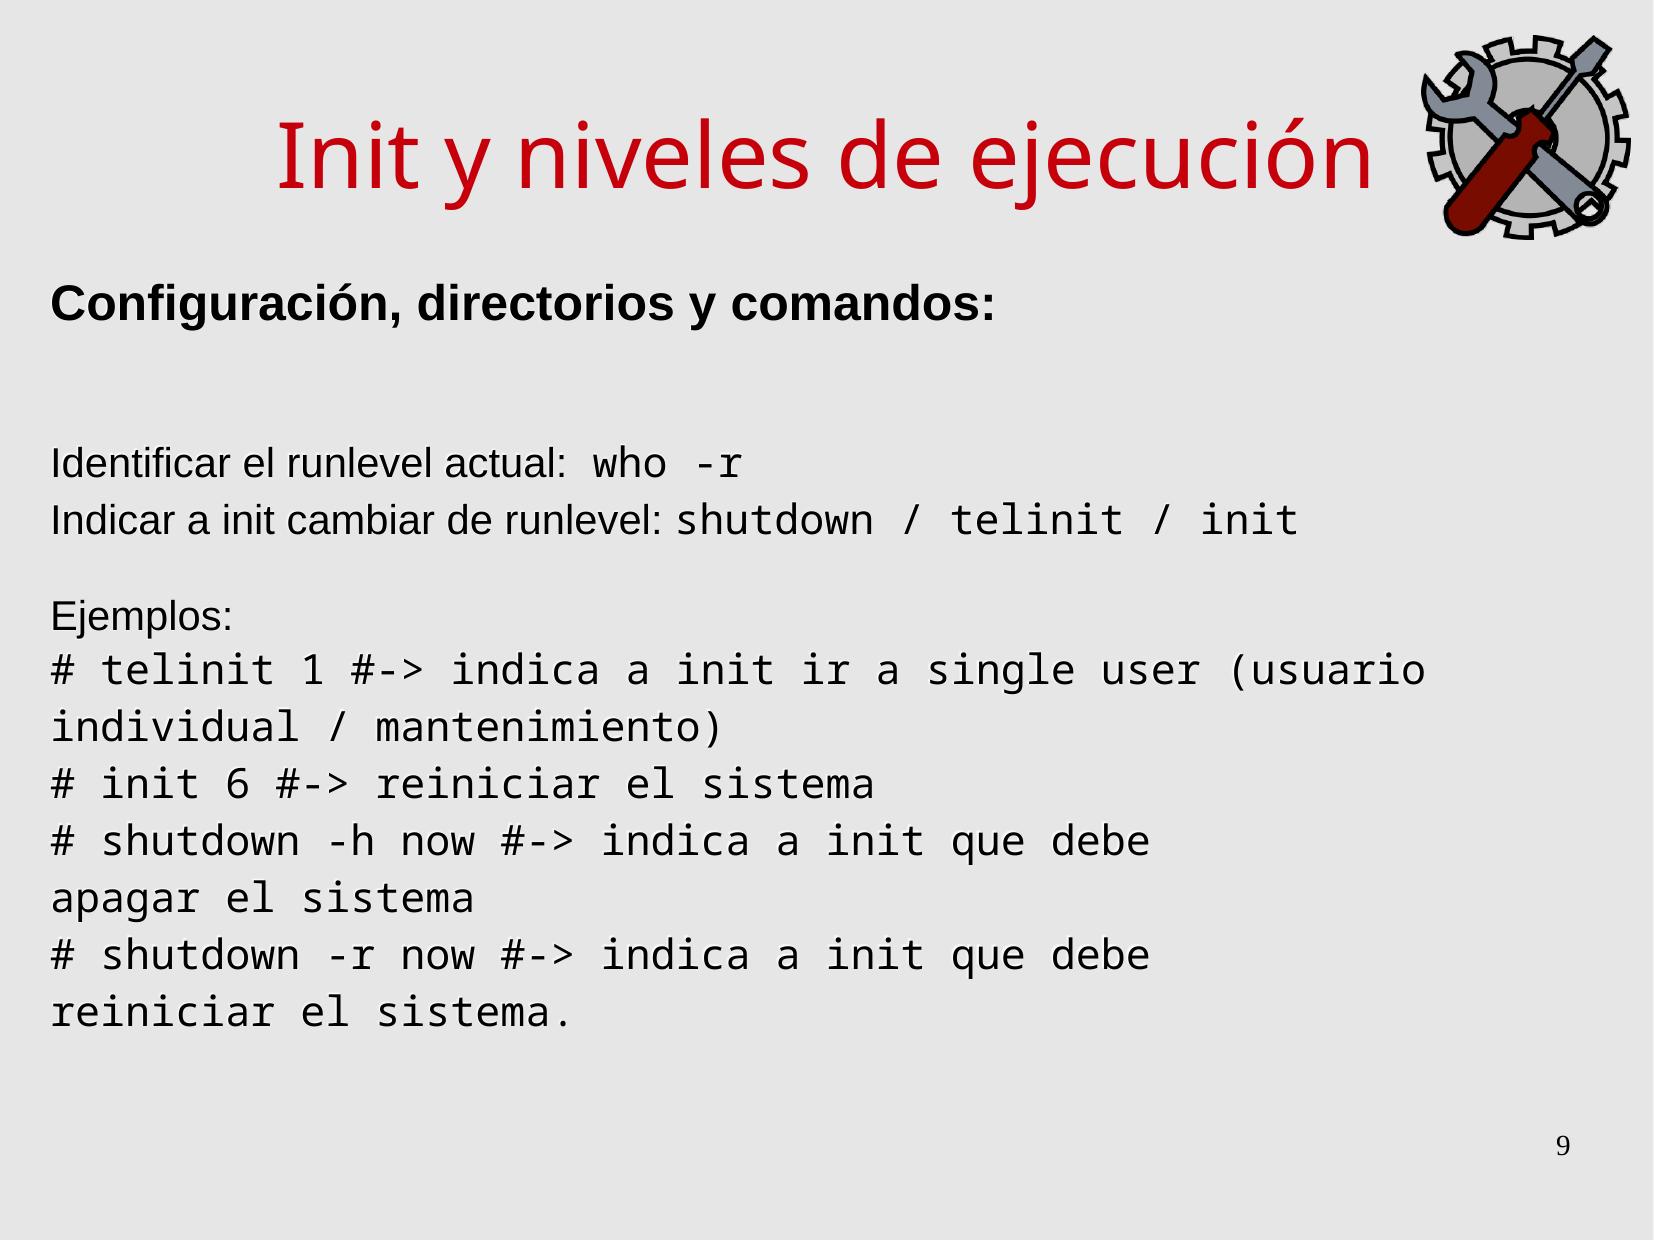

# Init y niveles de ejecución
Configuración, directorios y comandos:
Identificar el runlevel actual: who -r
Indicar a init cambiar de runlevel: shutdown / telinit / init
Ejemplos:
# telinit 1 #-> indica a init ir a single user (usuario individual / mantenimiento)
# init 6 #-> reiniciar el sistema
# shutdown -h now #-> indica a init que debe apagar el sistema
# shutdown -r now #-> indica a init que debe reiniciar el sistema.
9